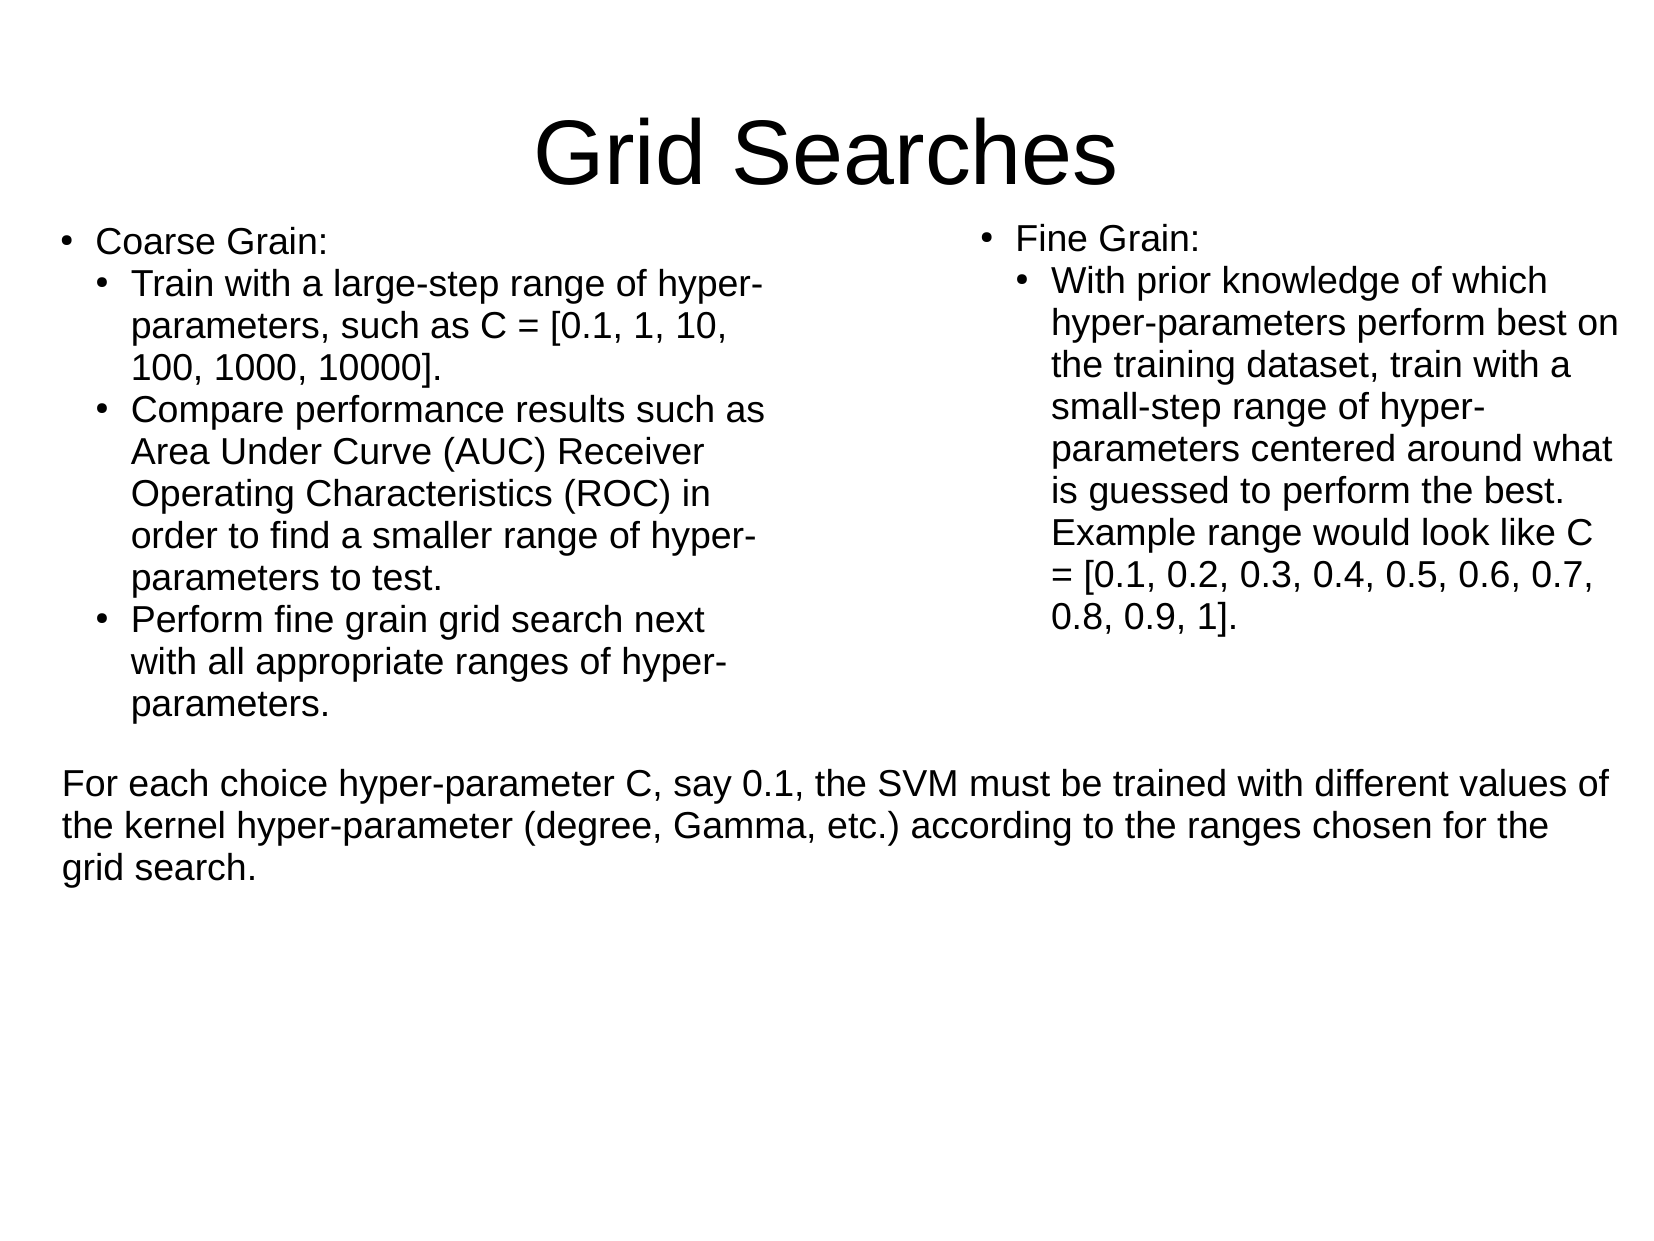

# Grid Searches
Fine Grain:
With prior knowledge of which hyper-parameters perform best on the training dataset, train with a small-step range of hyper-parameters centered around what is guessed to perform the best. Example range would look like C = [0.1, 0.2, 0.3, 0.4, 0.5, 0.6, 0.7, 0.8, 0.9, 1].
Coarse Grain:
Train with a large-step range of hyper-parameters, such as C = [0.1, 1, 10, 100, 1000, 10000].
Compare performance results such as Area Under Curve (AUC) Receiver Operating Characteristics (ROC) in order to find a smaller range of hyper-parameters to test.
Perform fine grain grid search next with all appropriate ranges of hyper-parameters.
For each choice hyper-parameter C, say 0.1, the SVM must be trained with different values of the kernel hyper-parameter (degree, Gamma, etc.) according to the ranges chosen for the grid search.